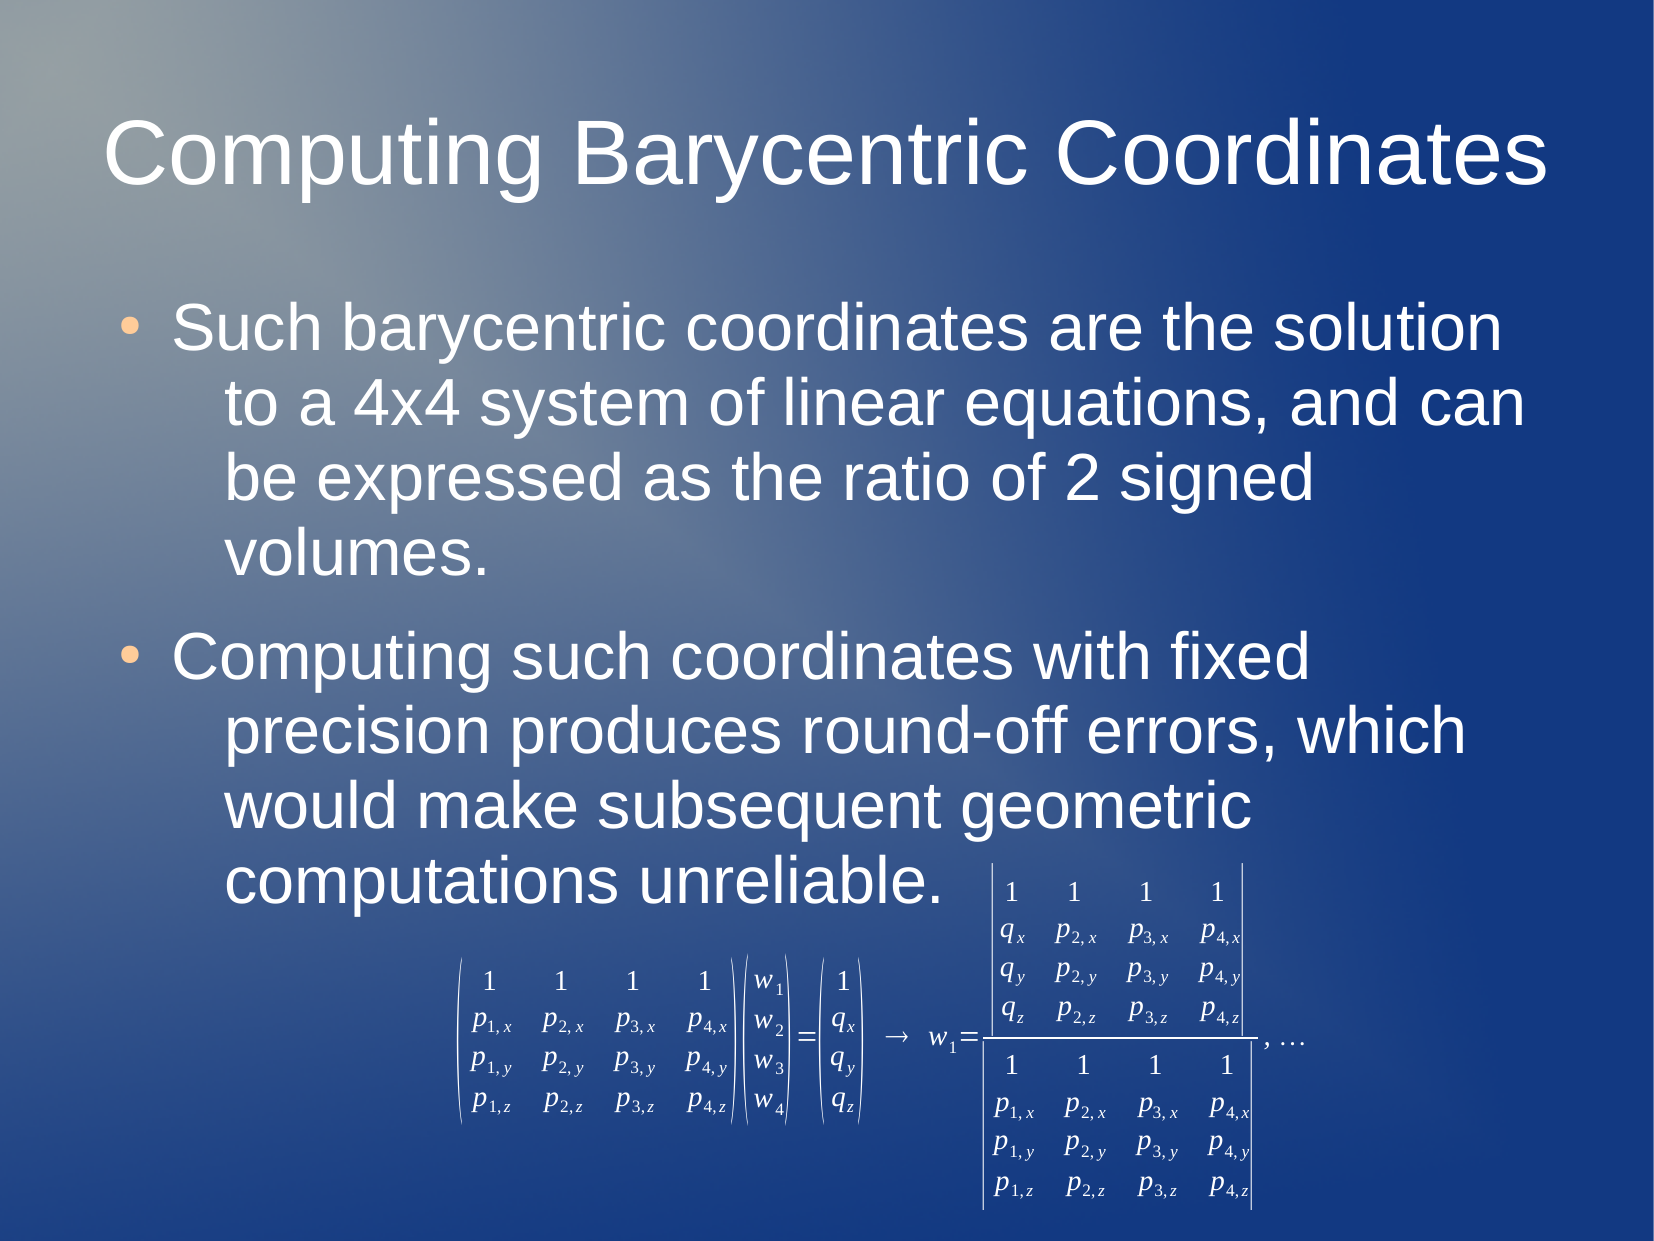

# Computing Barycentric Coordinates
Such barycentric coordinates are the solution to a 4x4 system of linear equations, and can be expressed as the ratio of 2 signed volumes.
Computing such coordinates with fixed precision produces round-off errors, which would make subsequent geometric computations unreliable.